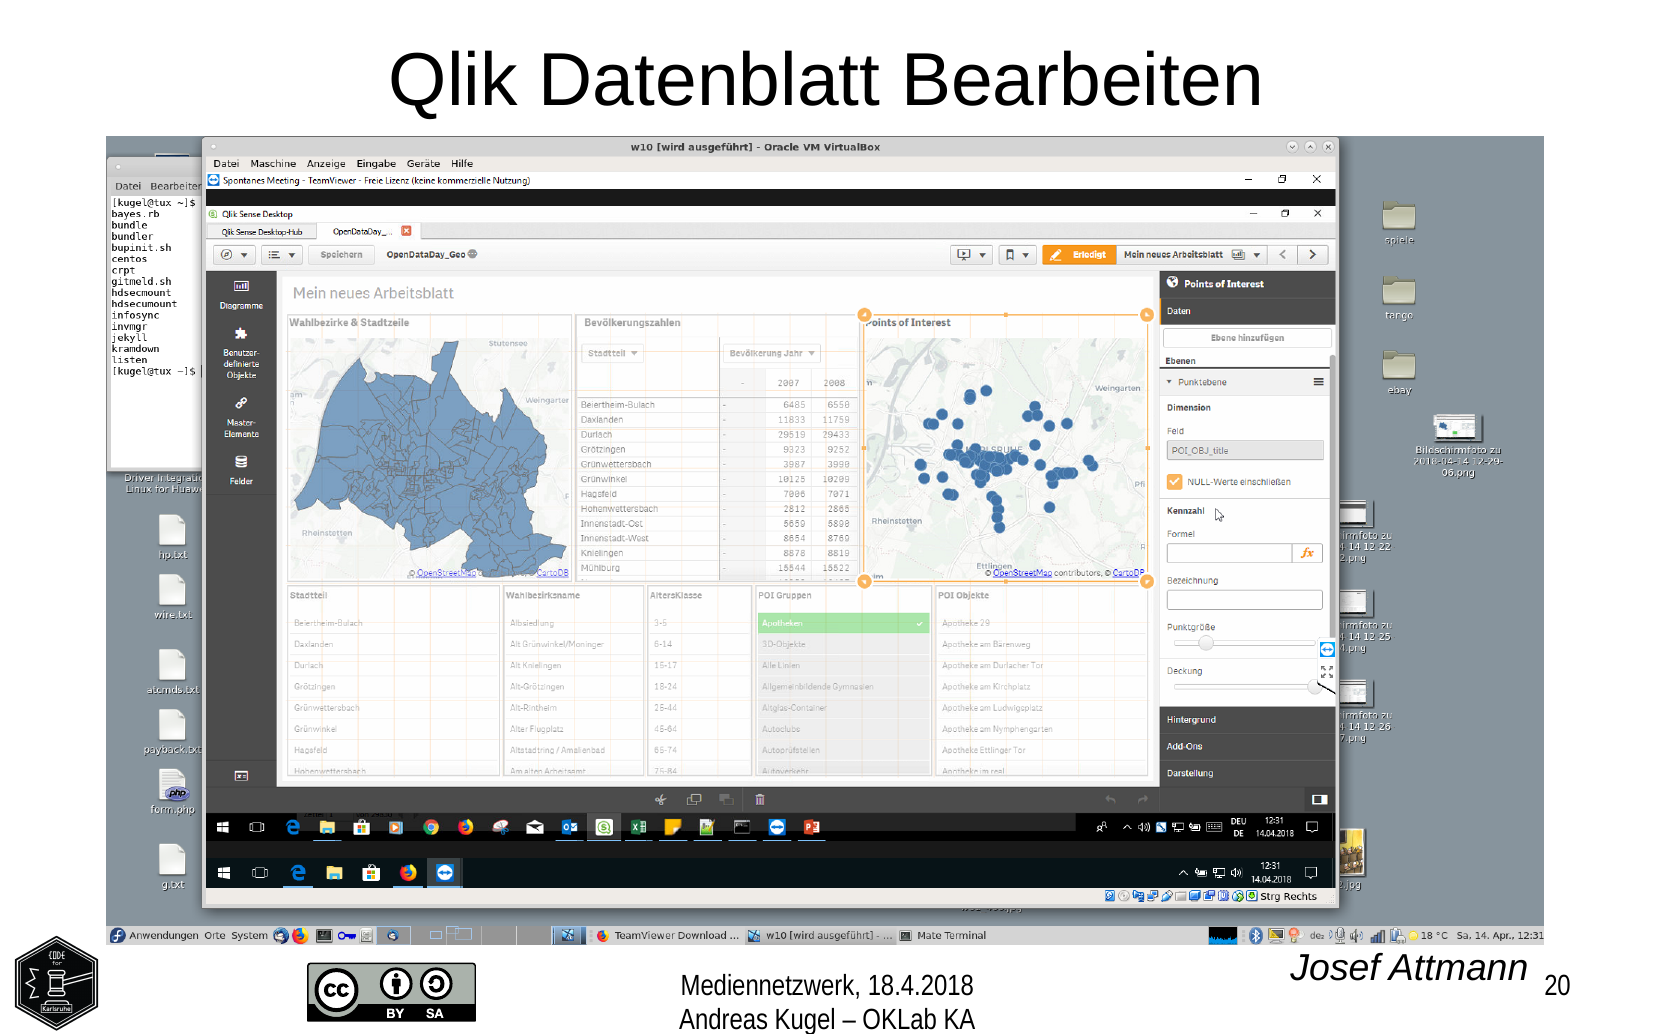

# Qlik Datenblatt Bearbeiten
Josef Attmann
Wie werden Zahlen zu Codes?
20